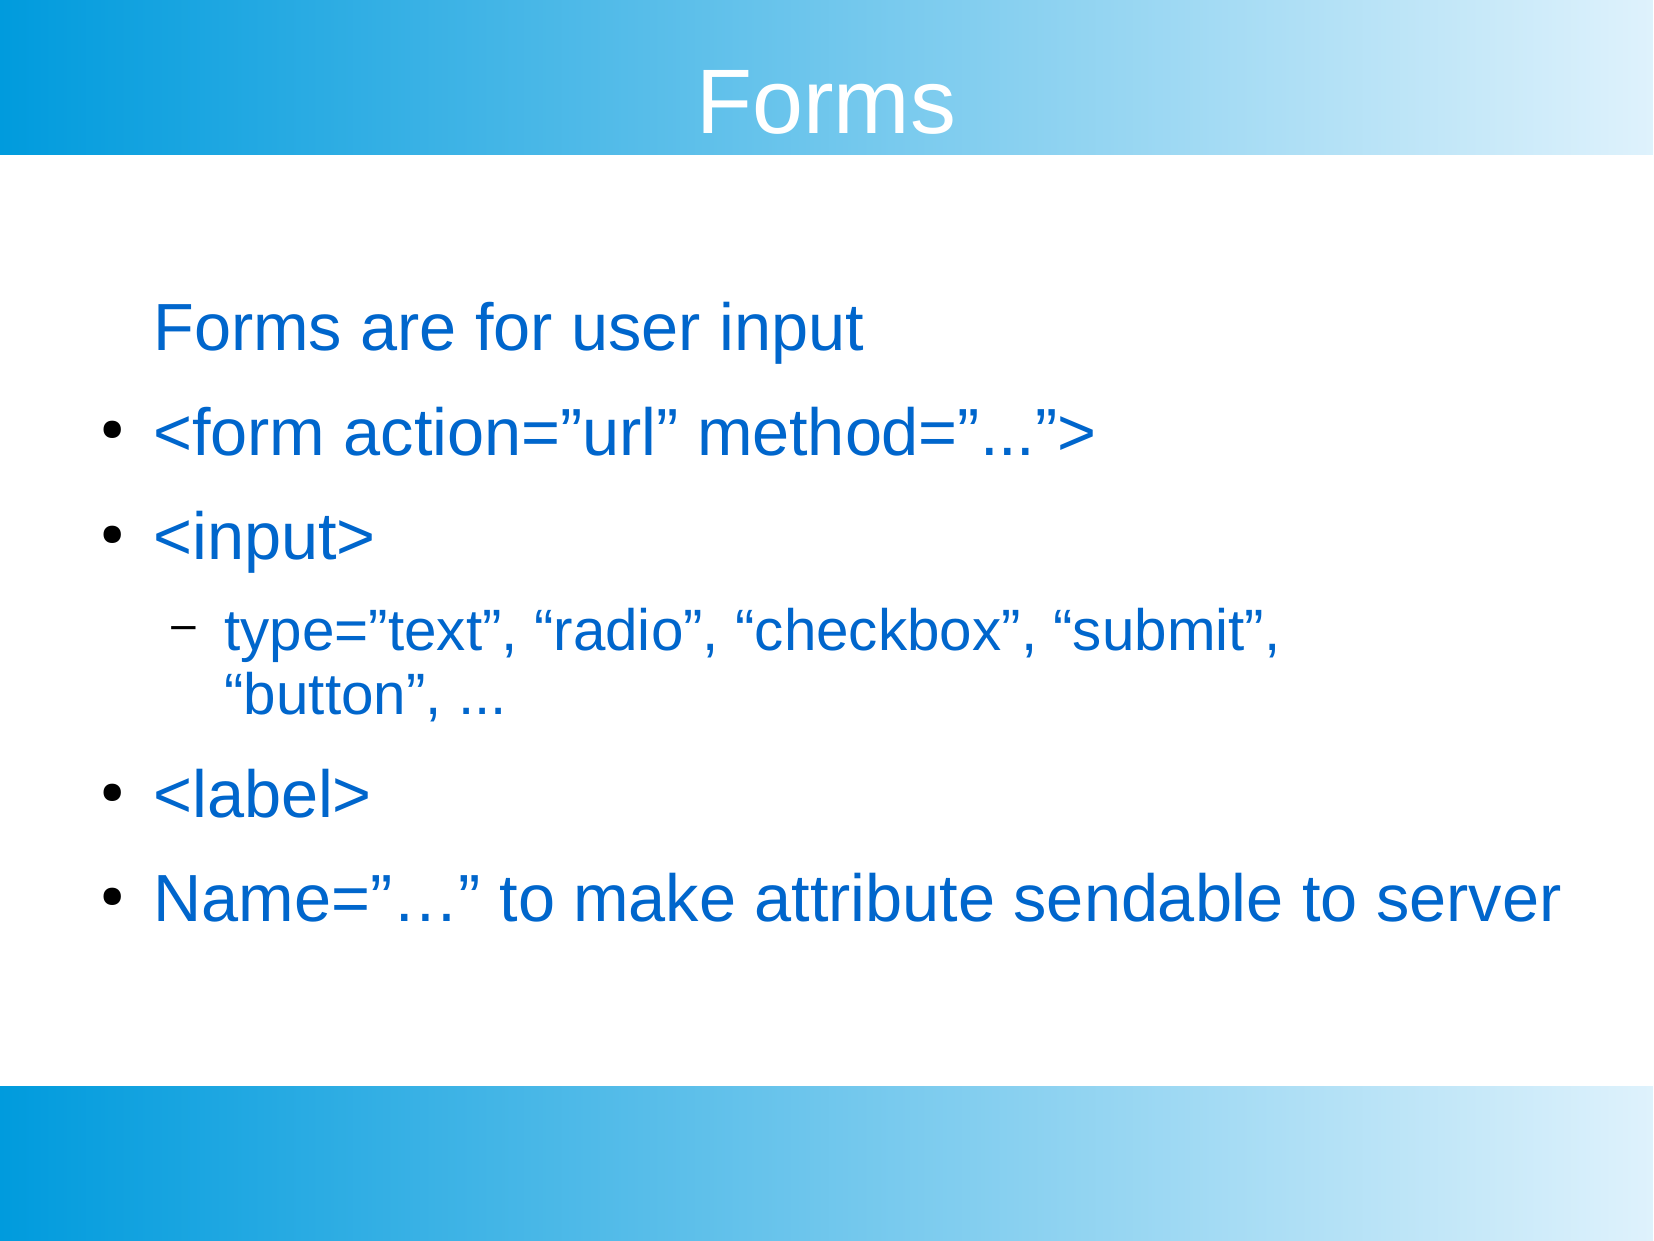

# Forms
Forms are for user input
<form action=”url” method=”...”>
<input>
type=”text”, “radio”, “checkbox”, “submit”, “button”, ...
<label>
Name=”…” to make attribute sendable to server